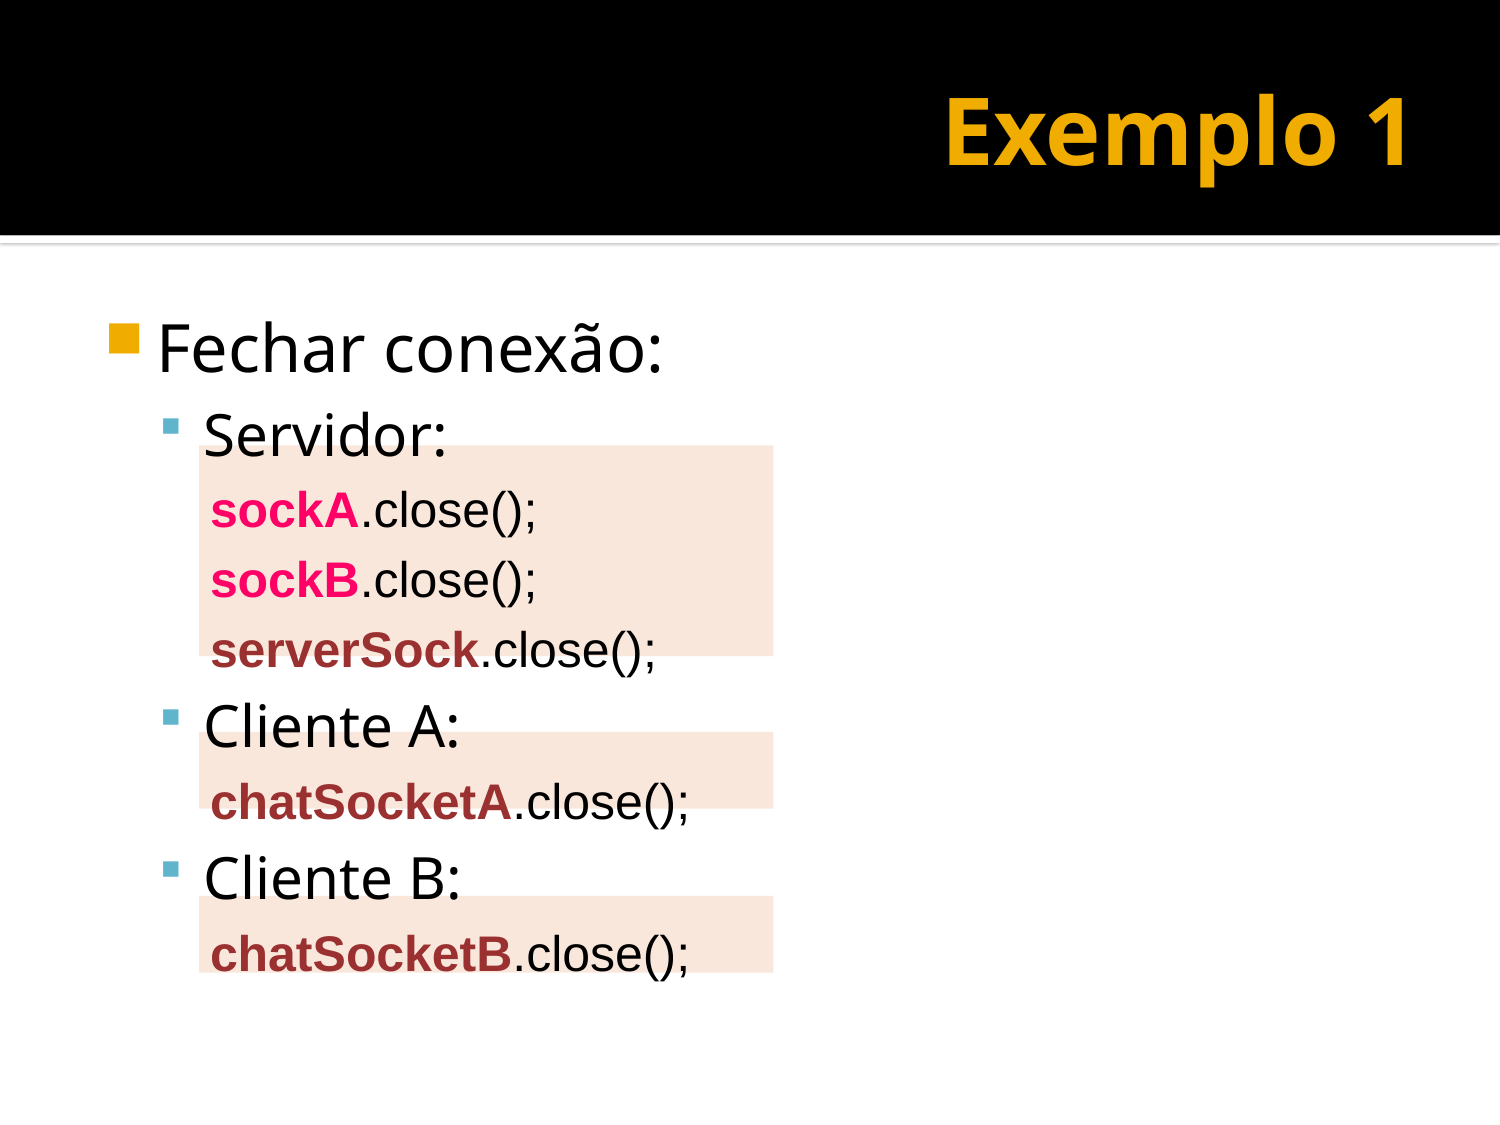

# Exemplo 1
Fechar conexão:
Servidor:
sockA.close();
sockB.close();
serverSock.close();
Cliente A:
chatSocketA.close();
Cliente B:
chatSocketB.close();